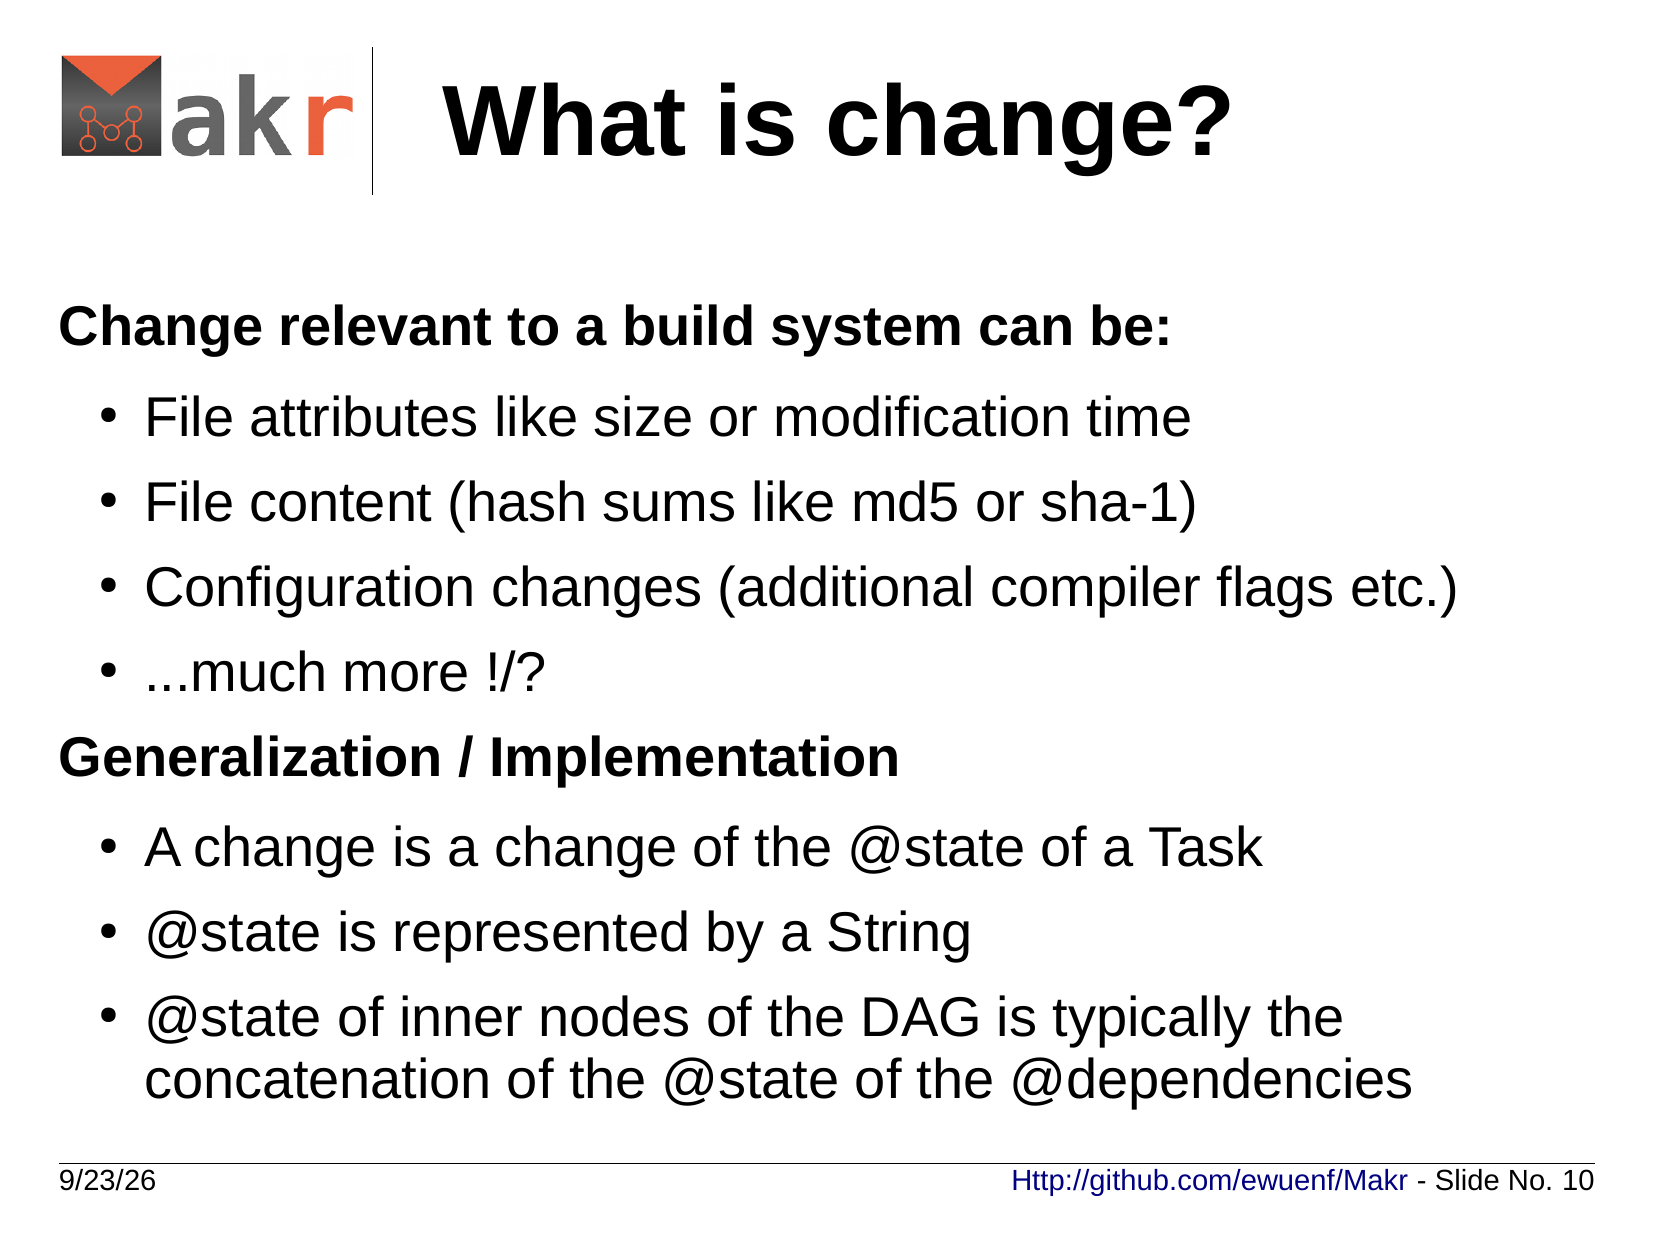

# What is change?
Change relevant to a build system can be:
File attributes like size or modification time
File content (hash sums like md5 or sha-1)
Configuration changes (additional compiler flags etc.)
...much more !/?
Generalization / Implementation
A change is a change of the @state of a Task
@state is represented by a String
@state of inner nodes of the DAG is typically the concatenation of the @state of the @dependencies